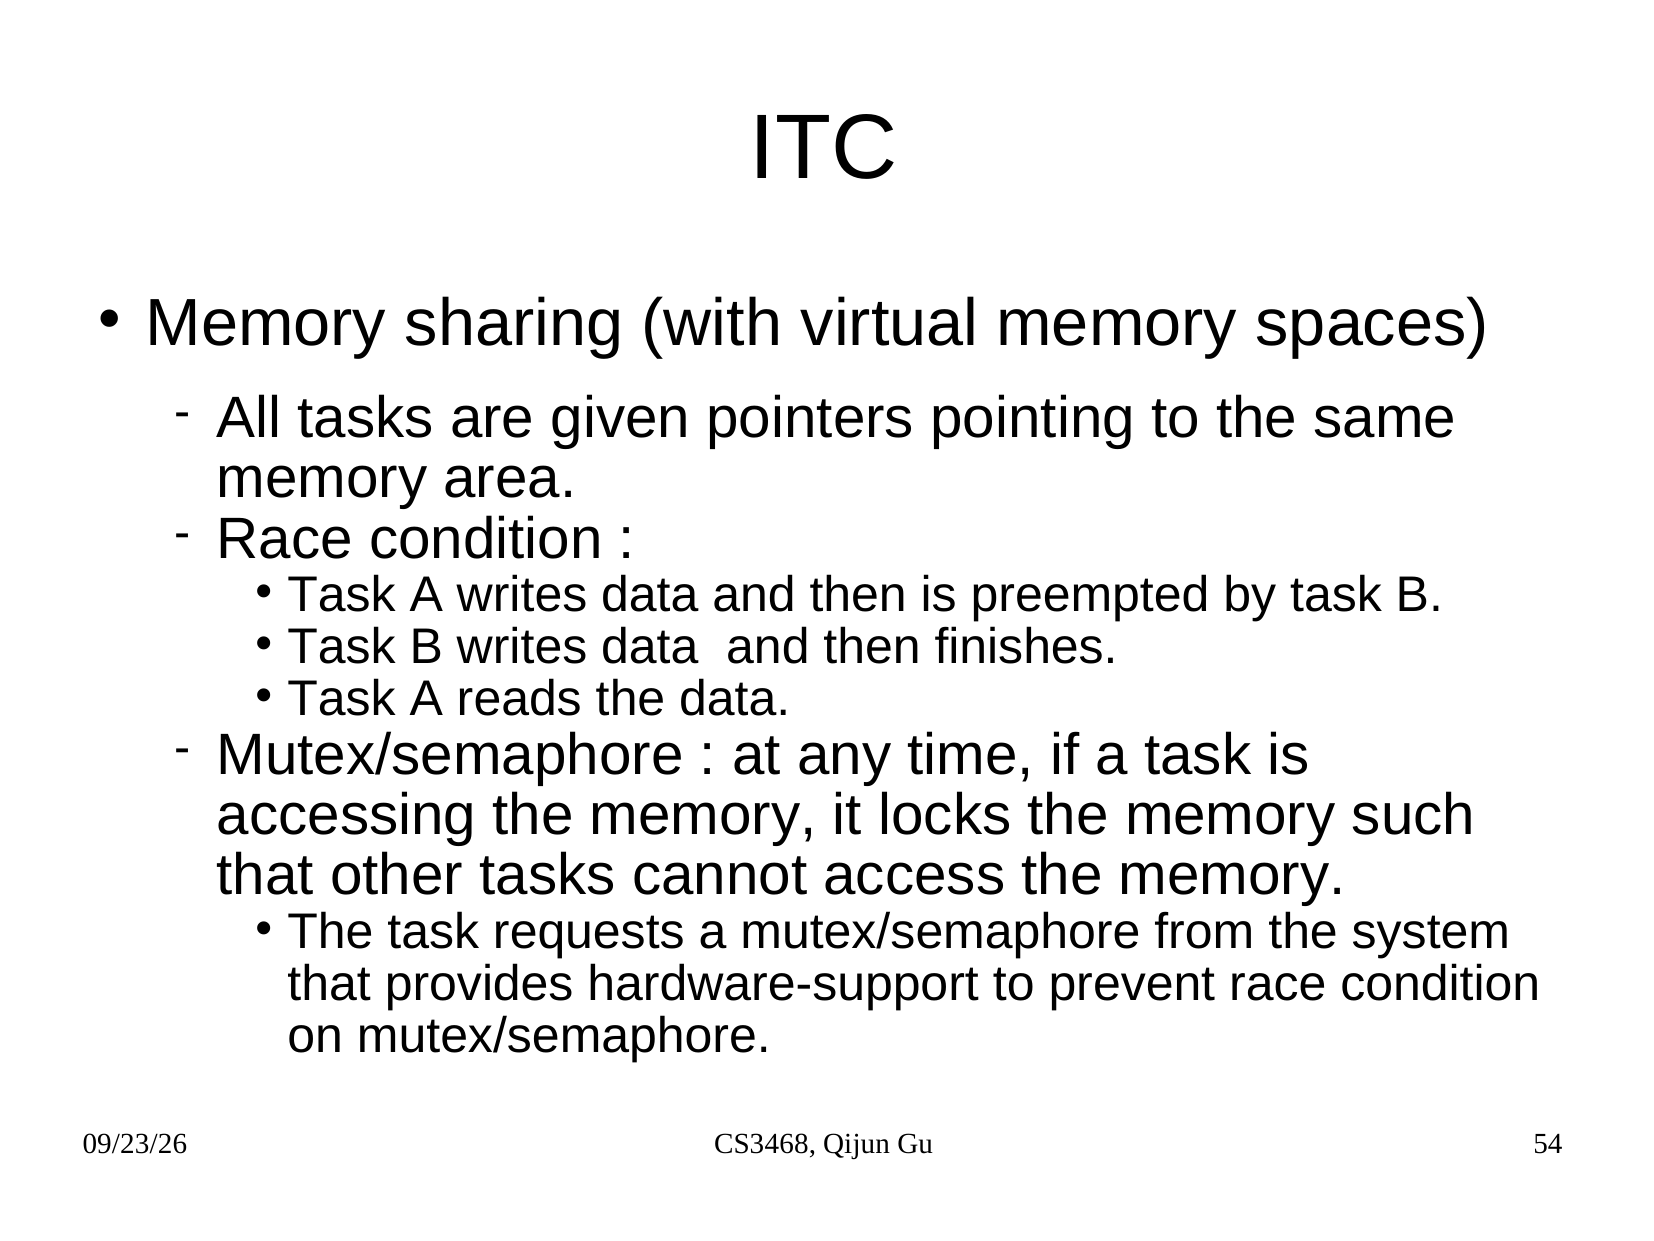

# ITC
Memory sharing (with virtual memory spaces)
All tasks are given pointers pointing to the same memory area.
Race condition :
Task A writes data and then is preempted by task B.
Task B writes data and then finishes.
Task A reads the data.
Mutex/semaphore : at any time, if a task is accessing the memory, it locks the memory such that other tasks cannot access the memory.
The task requests a mutex/semaphore from the system that provides hardware-support to prevent race condition on mutex/semaphore.
CS3468, Qijun Gu
54